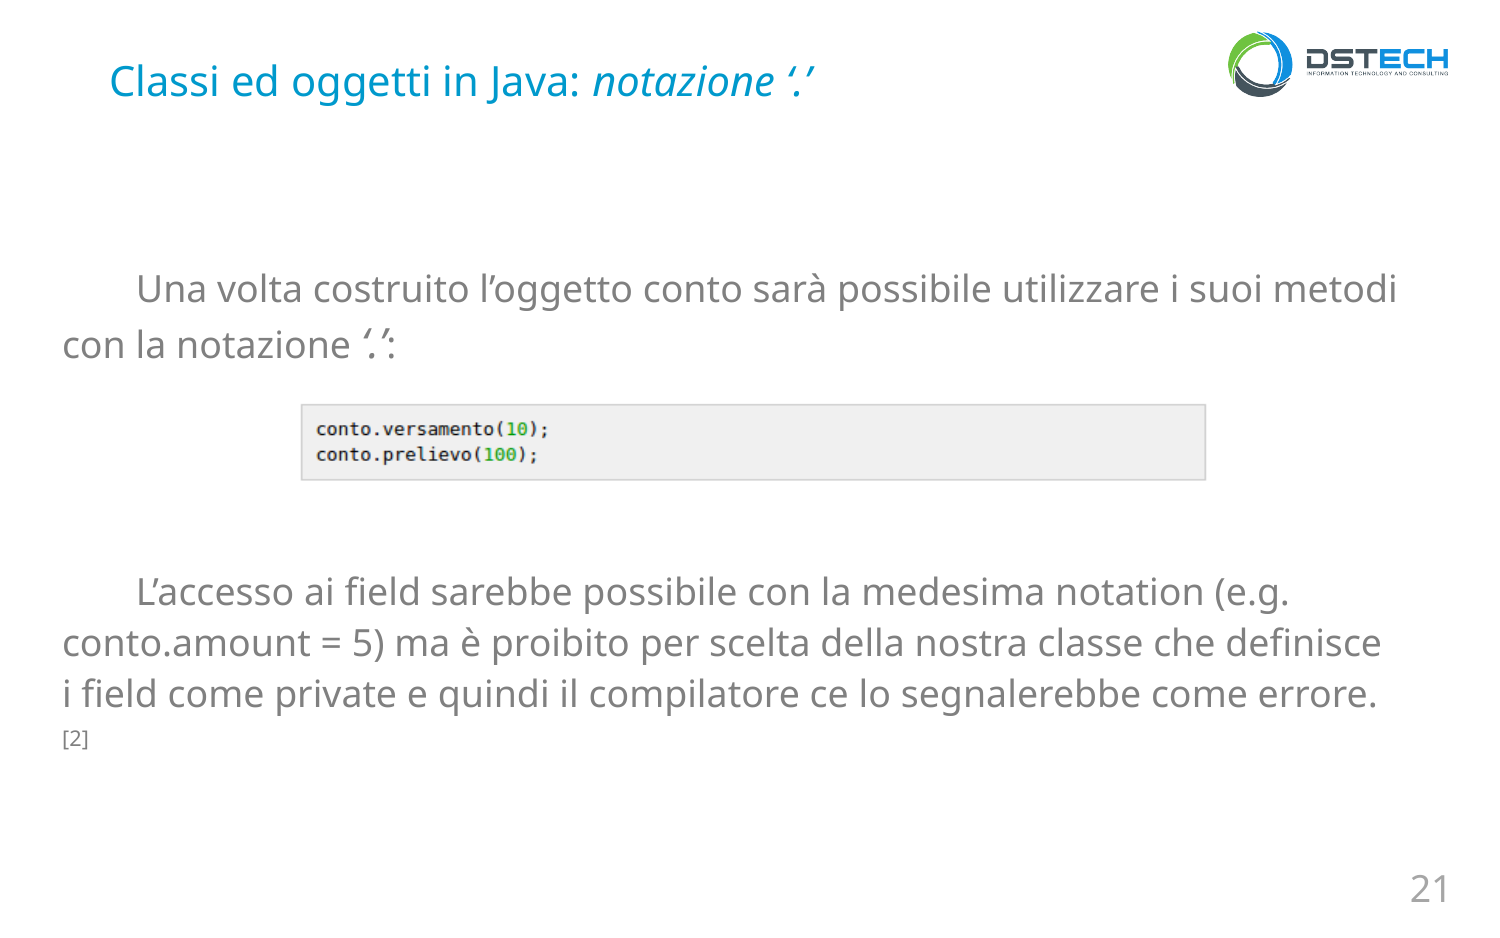

Classi ed oggetti in Java: notazione ‘.’
	Una volta costruito l’oggetto conto sarà possibile utilizzare i suoi metodi con la notazione ‘.’:
	L’accesso ai field sarebbe possibile con la medesima notation (e.g. conto.amount = 5) ma è proibito per scelta della nostra classe che definisce i field come private e quindi il compilatore ce lo segnalerebbe come errore.[2]
21